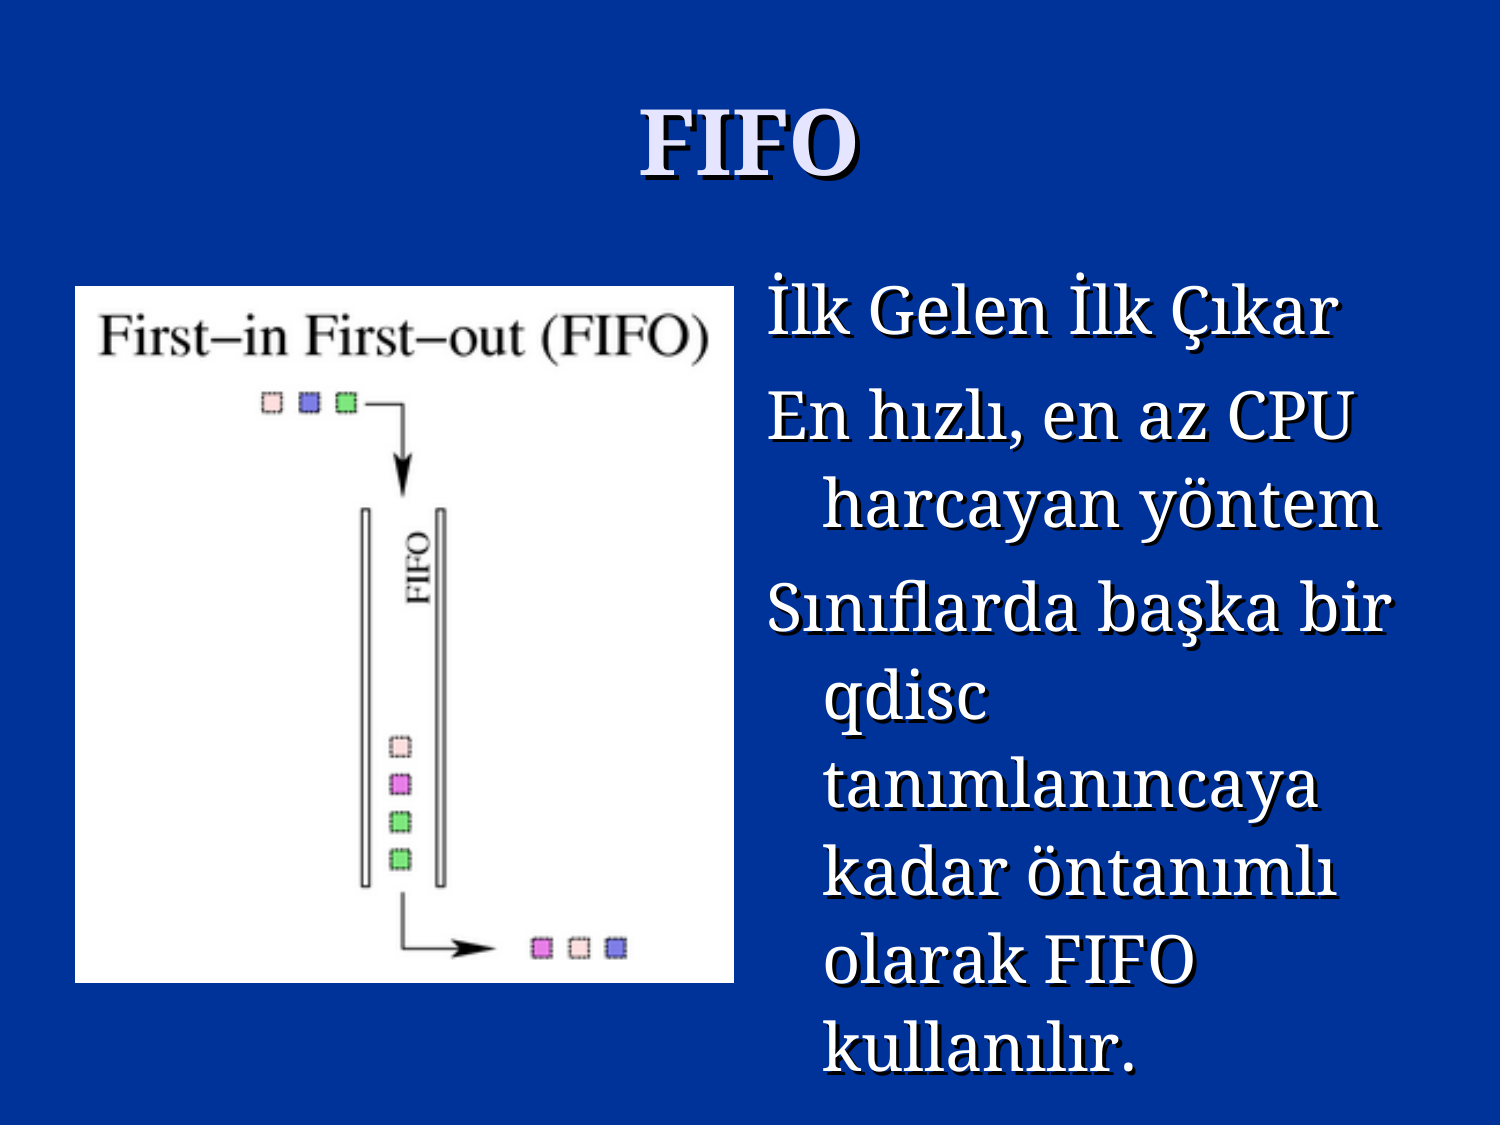

# FIFO
İlk Gelen İlk Çıkar
En hızlı, en az CPU harcayan yöntem
Sınıflarda başka bir qdisc tanımlanıncaya kadar öntanımlı olarak FIFO kullanılır.